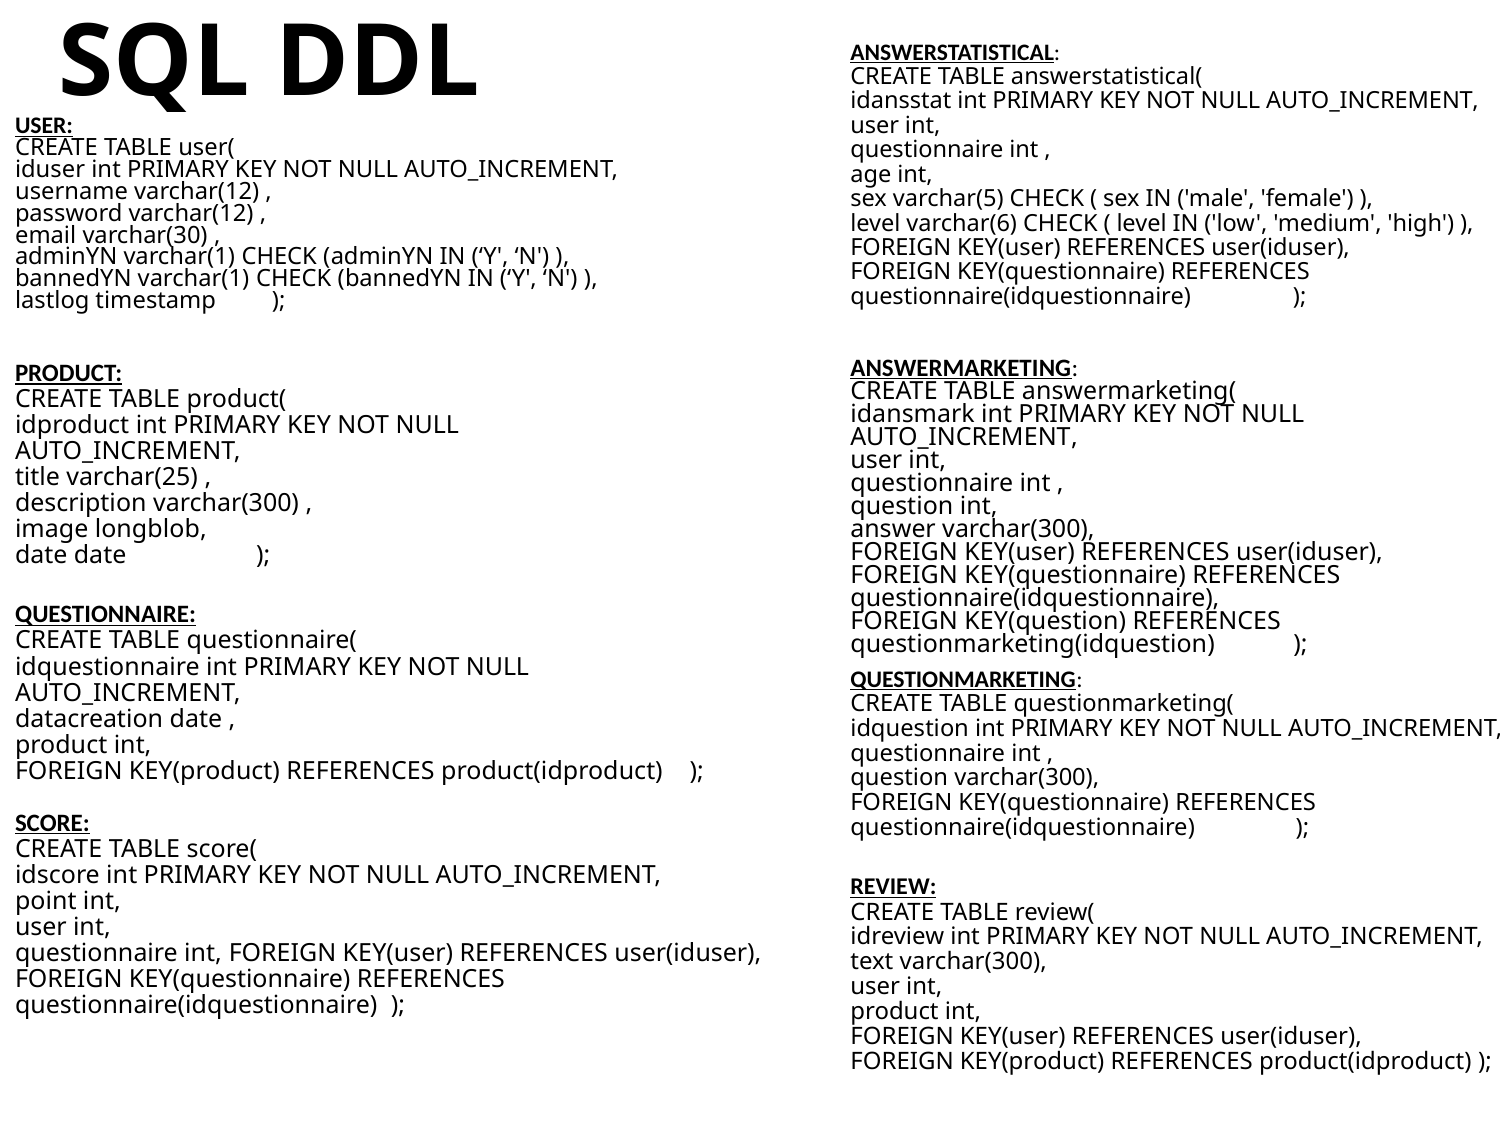

# SQL DDL
ANSWERSTATISTICAL:
CREATE TABLE answerstatistical(
idansstat int PRIMARY KEY NOT NULL AUTO_INCREMENT,
user int,
questionnaire int ,
age int,
sex varchar(5) CHECK ( sex IN ('male', 'female') ),
level varchar(6) CHECK ( level IN ('low', 'medium', 'high') ),
FOREIGN KEY(user) REFERENCES user(iduser),
FOREIGN KEY(questionnaire) REFERENCES questionnaire(idquestionnaire) );
USER:
CREATE TABLE user(
iduser int PRIMARY KEY NOT NULL AUTO_INCREMENT,
username varchar(12) ,
password varchar(12) ,
email varchar(30) ,
adminYN varchar(1) CHECK (adminYN IN (‘Y', ‘N') ),
bannedYN varchar(1) CHECK (bannedYN IN (‘Y', ‘N') ),
lastlog timestamp );
ANSWERMARKETING:
CREATE TABLE answermarketing(
idansmark int PRIMARY KEY NOT NULL AUTO_INCREMENT,
user int,
questionnaire int ,
question int,
answer varchar(300),
FOREIGN KEY(user) REFERENCES user(iduser),
FOREIGN KEY(questionnaire) REFERENCES questionnaire(idquestionnaire),
FOREIGN KEY(question) REFERENCES questionmarketing(idquestion) );
PRODUCT:
CREATE TABLE product(
idproduct int PRIMARY KEY NOT NULL AUTO_INCREMENT,
title varchar(25) ,
description varchar(300) ,
image longblob,
date date );
QUESTIONNAIRE:
CREATE TABLE questionnaire(
idquestionnaire int PRIMARY KEY NOT NULL AUTO_INCREMENT,
datacreation date ,
product int,
FOREIGN KEY(product) REFERENCES product(idproduct) );
QUESTIONMARKETING:
CREATE TABLE questionmarketing(
idquestion int PRIMARY KEY NOT NULL AUTO_INCREMENT,
questionnaire int ,
question varchar(300),
FOREIGN KEY(questionnaire) REFERENCES questionnaire(idquestionnaire) );
SCORE:
CREATE TABLE score(
idscore int PRIMARY KEY NOT NULL AUTO_INCREMENT,
point int,
user int,
questionnaire int, FOREIGN KEY(user) REFERENCES user(iduser),
FOREIGN KEY(questionnaire) REFERENCES questionnaire(idquestionnaire) );
REVIEW:
CREATE TABLE review(
idreview int PRIMARY KEY NOT NULL AUTO_INCREMENT,
text varchar(300),
user int,
product int,
FOREIGN KEY(user) REFERENCES user(iduser),
FOREIGN KEY(product) REFERENCES product(idproduct) );